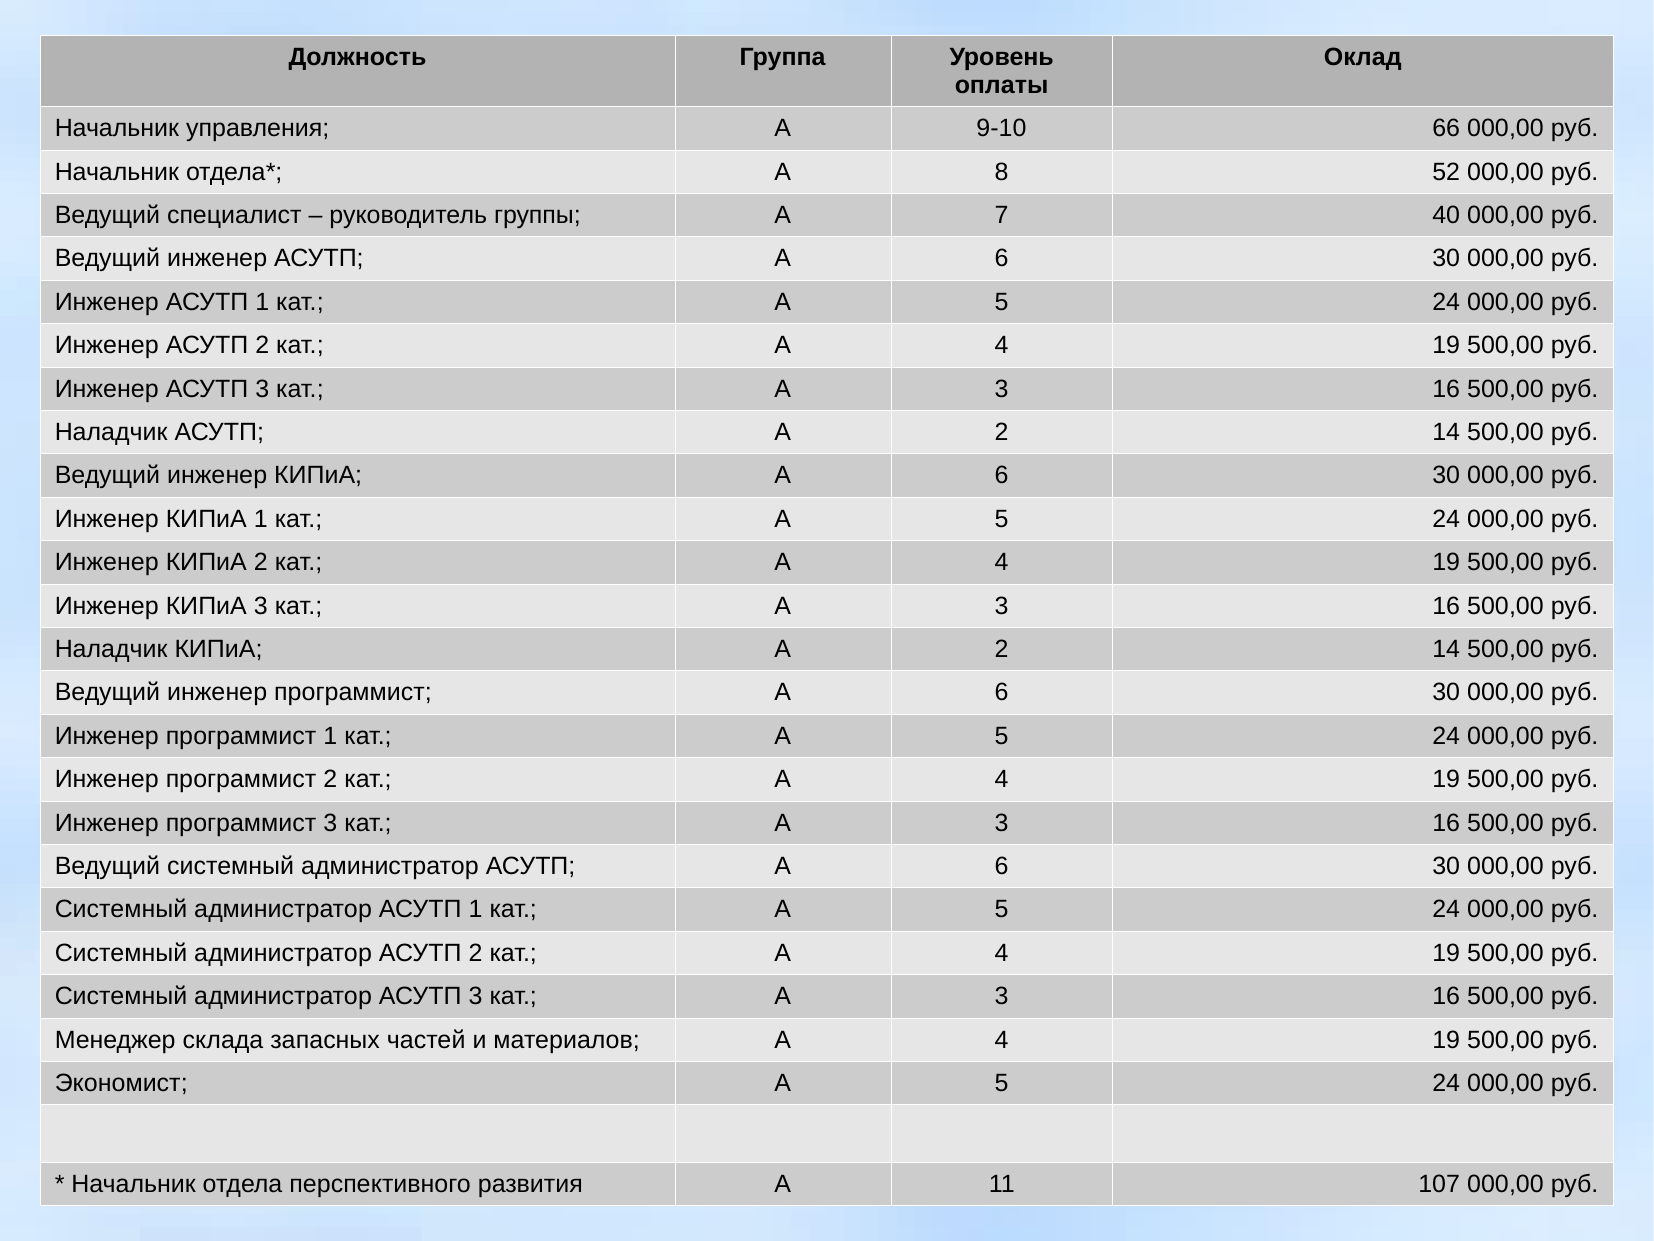

| Должность | Группа | Уровень оплаты | Оклад |
| --- | --- | --- | --- |
| Начальник управления; | А | 9-10 | 66 000,00 руб. |
| Начальник отдела\*; | А | 8 | 52 000,00 руб. |
| Ведущий специалист – руководитель группы; | А | 7 | 40 000,00 руб. |
| Ведущий инженер АСУТП; | А | 6 | 30 000,00 руб. |
| Инженер АСУТП 1 кат.; | А | 5 | 24 000,00 руб. |
| Инженер АСУТП 2 кат.; | А | 4 | 19 500,00 руб. |
| Инженер АСУТП 3 кат.; | А | 3 | 16 500,00 руб. |
| Наладчик АСУТП; | А | 2 | 14 500,00 руб. |
| Ведущий инженер КИПиА; | А | 6 | 30 000,00 руб. |
| Инженер КИПиА 1 кат.; | А | 5 | 24 000,00 руб. |
| Инженер КИПиА 2 кат.; | А | 4 | 19 500,00 руб. |
| Инженер КИПиА 3 кат.; | А | 3 | 16 500,00 руб. |
| Наладчик КИПиА; | А | 2 | 14 500,00 руб. |
| Ведущий инженер программист; | А | 6 | 30 000,00 руб. |
| Инженер программист 1 кат.; | А | 5 | 24 000,00 руб. |
| Инженер программист 2 кат.; | А | 4 | 19 500,00 руб. |
| Инженер программист 3 кат.; | А | 3 | 16 500,00 руб. |
| Ведущий системный администратор АСУТП; | А | 6 | 30 000,00 руб. |
| Системный администратор АСУТП 1 кат.; | А | 5 | 24 000,00 руб. |
| Системный администратор АСУТП 2 кат.; | А | 4 | 19 500,00 руб. |
| Системный администратор АСУТП 3 кат.; | А | 3 | 16 500,00 руб. |
| Менеджер склада запасных частей и материалов; | А | 4 | 19 500,00 руб. |
| Экономист; | А | 5 | 24 000,00 руб. |
| | | | |
| \* Начальник отдела перспективного развития | А | 11 | 107 000,00 руб. |